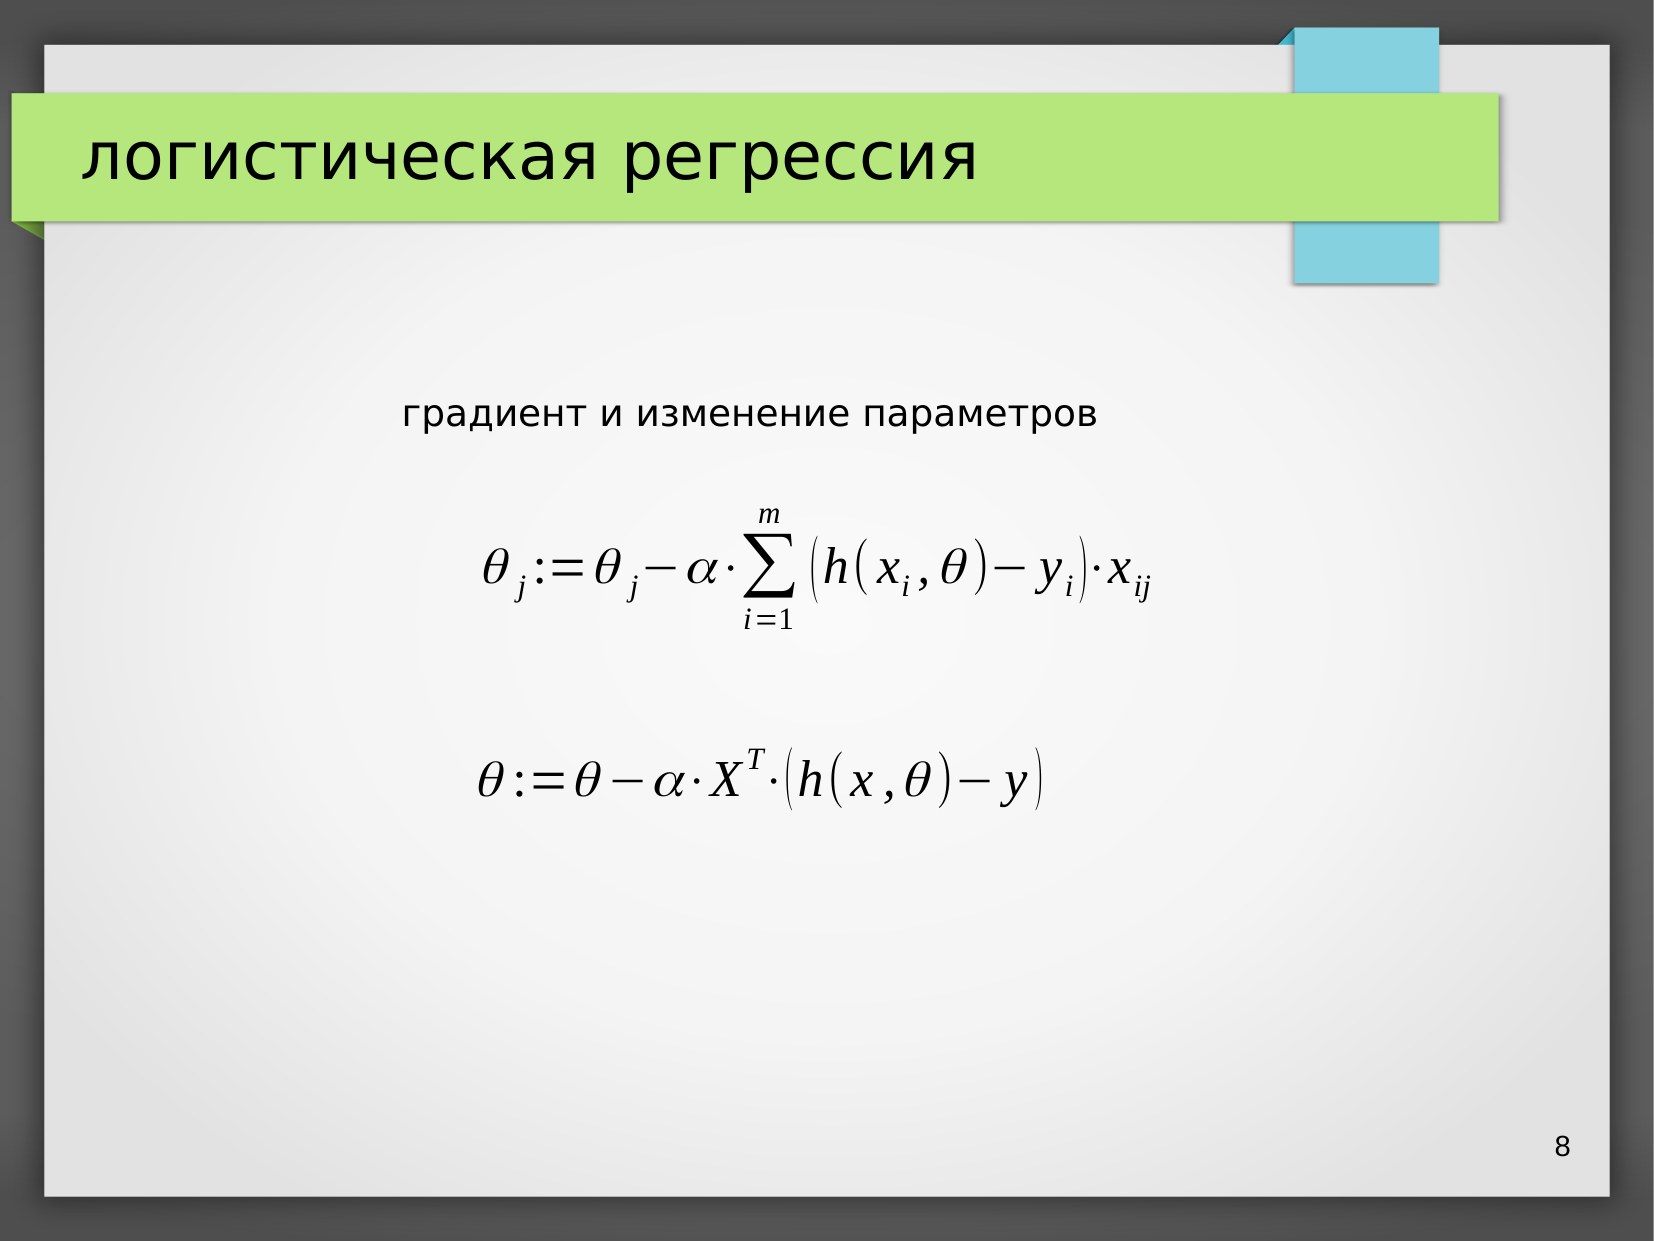

логистическая регрессия
# градиент и изменение параметров
8